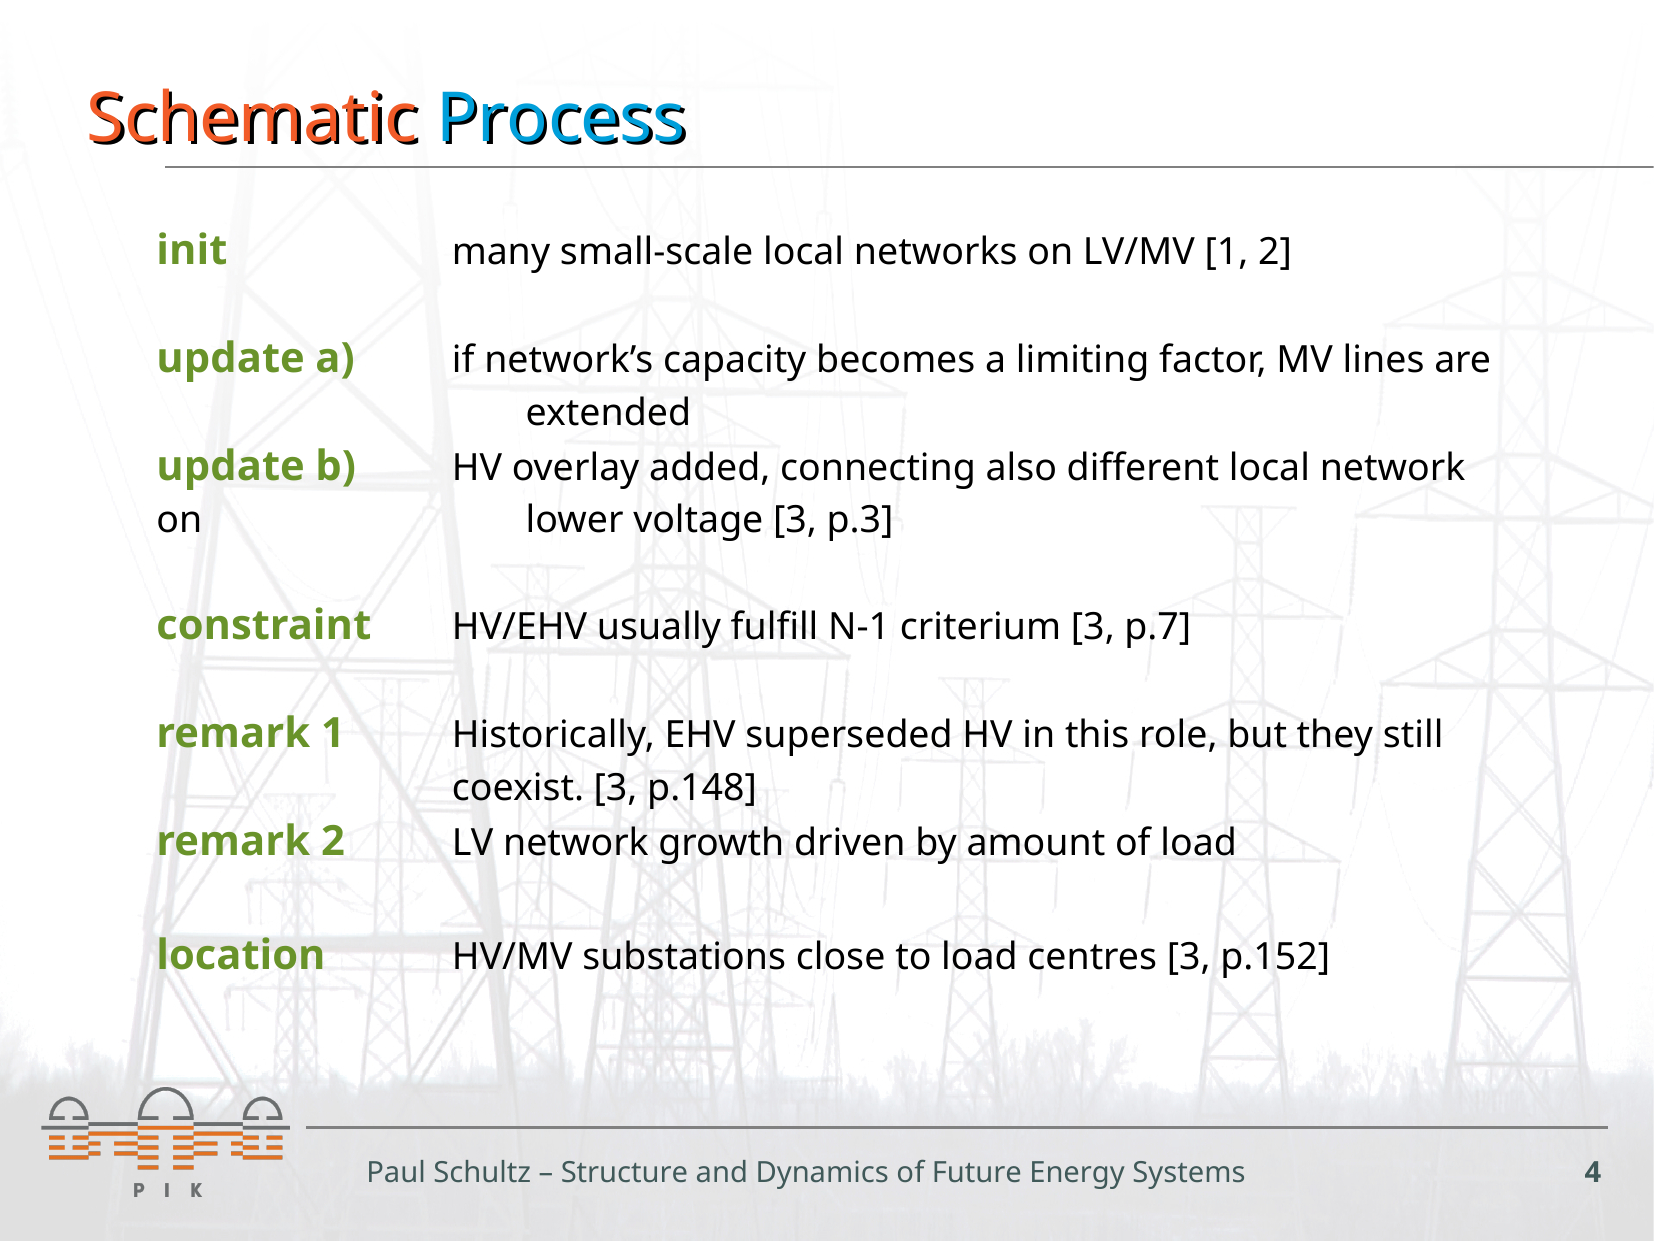

# Schematic Process
init				many small-scale local networks on LV/MV [1, 2]
update a)		if network’s capacity becomes a limiting factor, MV lines are 					extended
update b)		HV overlay added, connecting also different local network on 					lower voltage [3, p.3]
constraint 	HV/EHV usually fulfill N-1 criterium [3, p.7]
remark 1 		Historically, EHV superseded HV in this role, but they still 					coexist. [3, p.148]
remark 2 		LV network growth driven by amount of load
location 		HV/MV substations close to load centres [3, p.152]
4